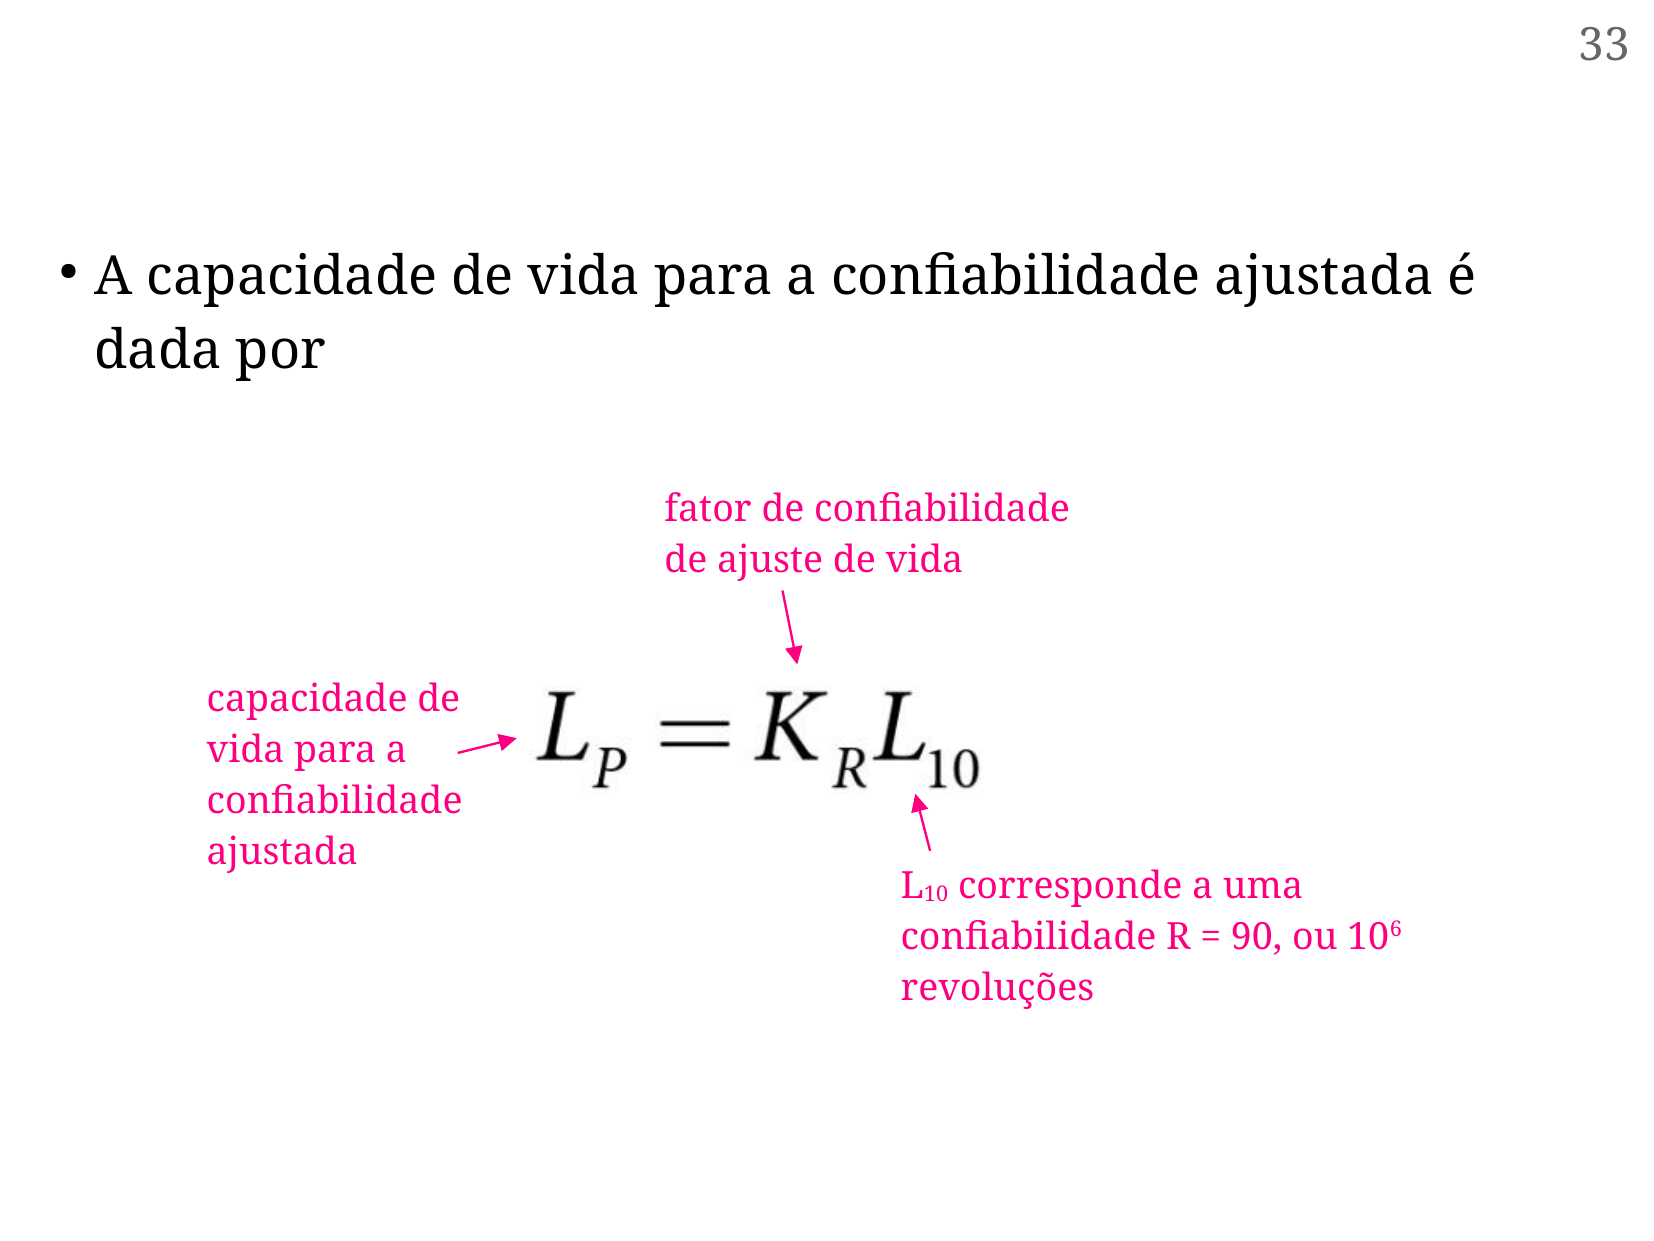

33
#
A capacidade de vida para a confiabilidade ajustada é dada por
fator de confiabilidade de ajuste de vida
capacidade de vida para a confiabilidade ajustada
L10 corresponde a uma confiabilidade R = 90, ou 106 revoluções